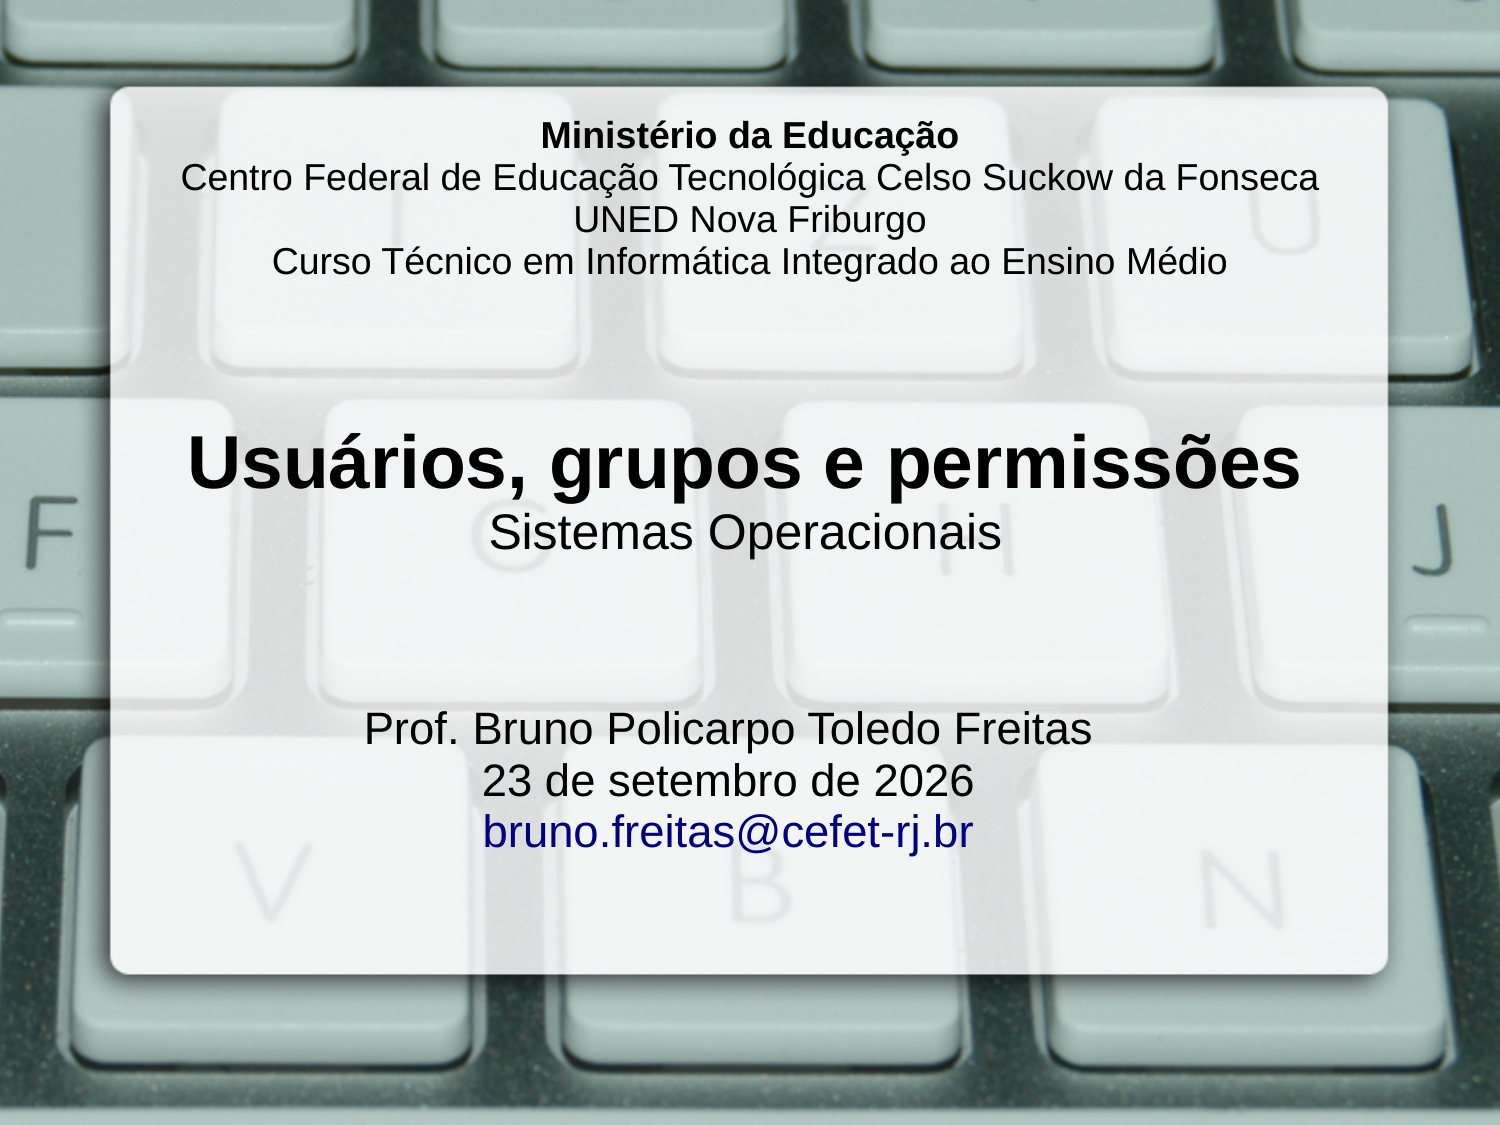

Ministério da Educação
Centro Federal de Educação Tecnológica Celso Suckow da Fonseca
UNED Nova Friburgo
Curso Técnico em Informática Integrado ao Ensino Médio
Usuários, grupos e permissões
Sistemas Operacionais
Prof. Bruno Policarpo Toledo Freitas
bruno.freitas@cefet-rj.br